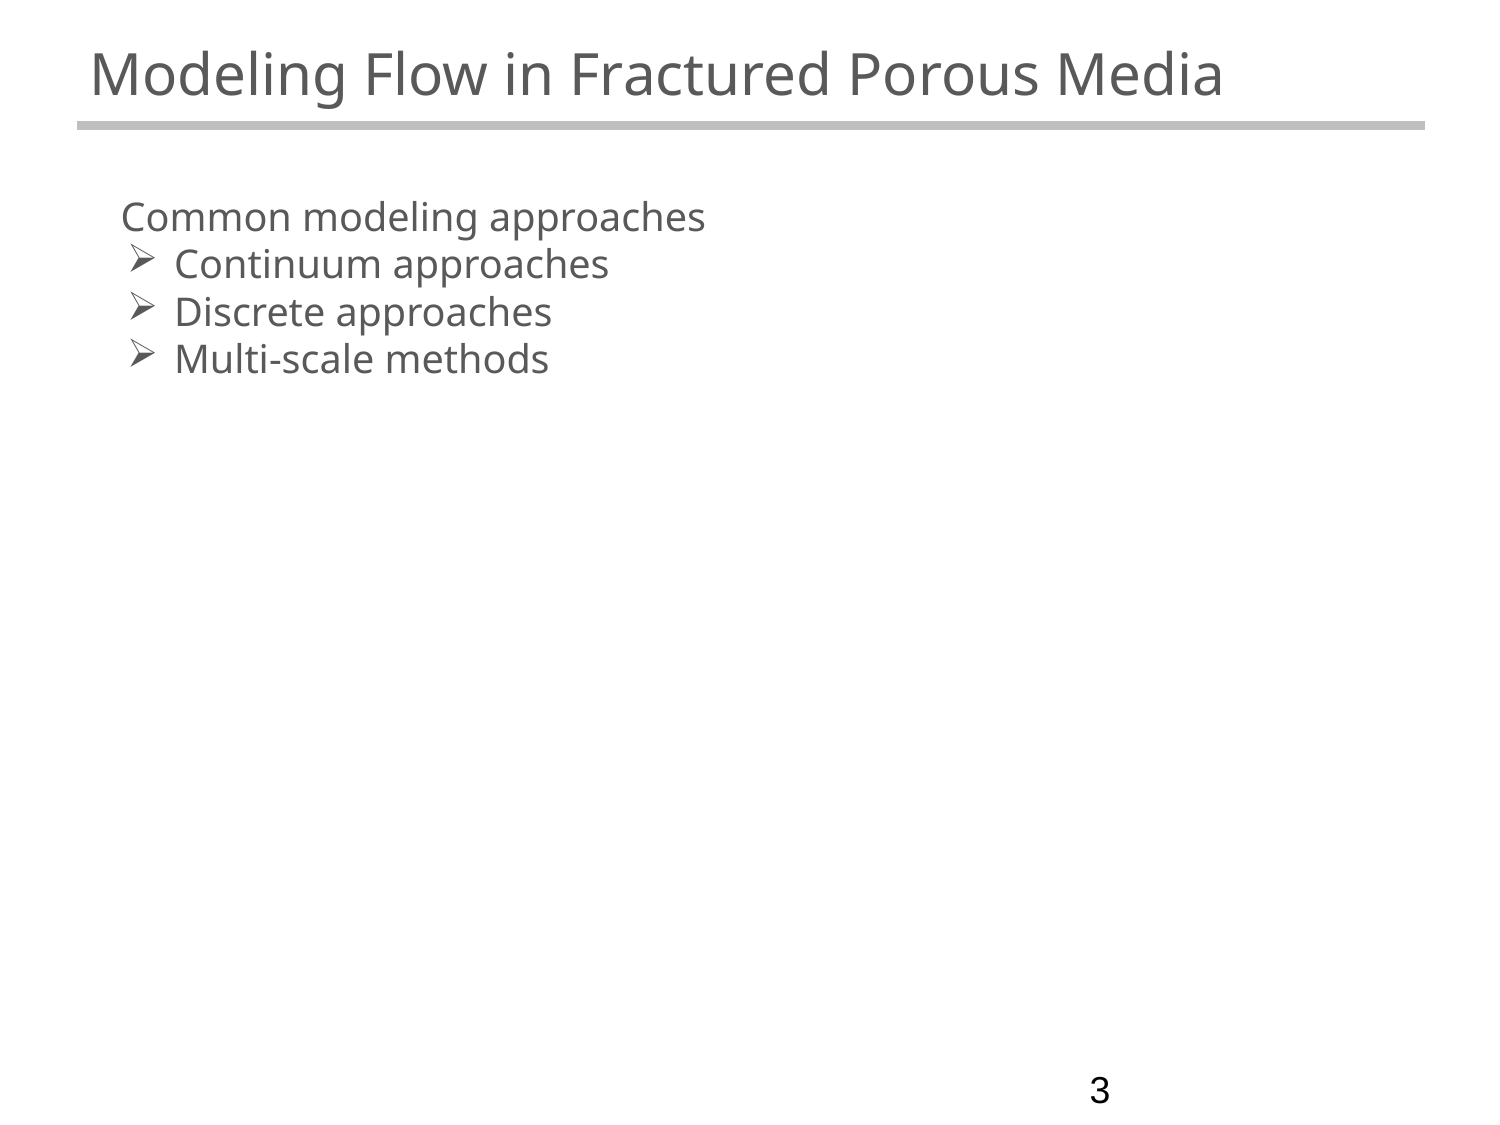

Modeling Flow in Fractured Porous Media
 Common modeling approaches
Continuum approaches
Discrete approaches
Multi-scale methods